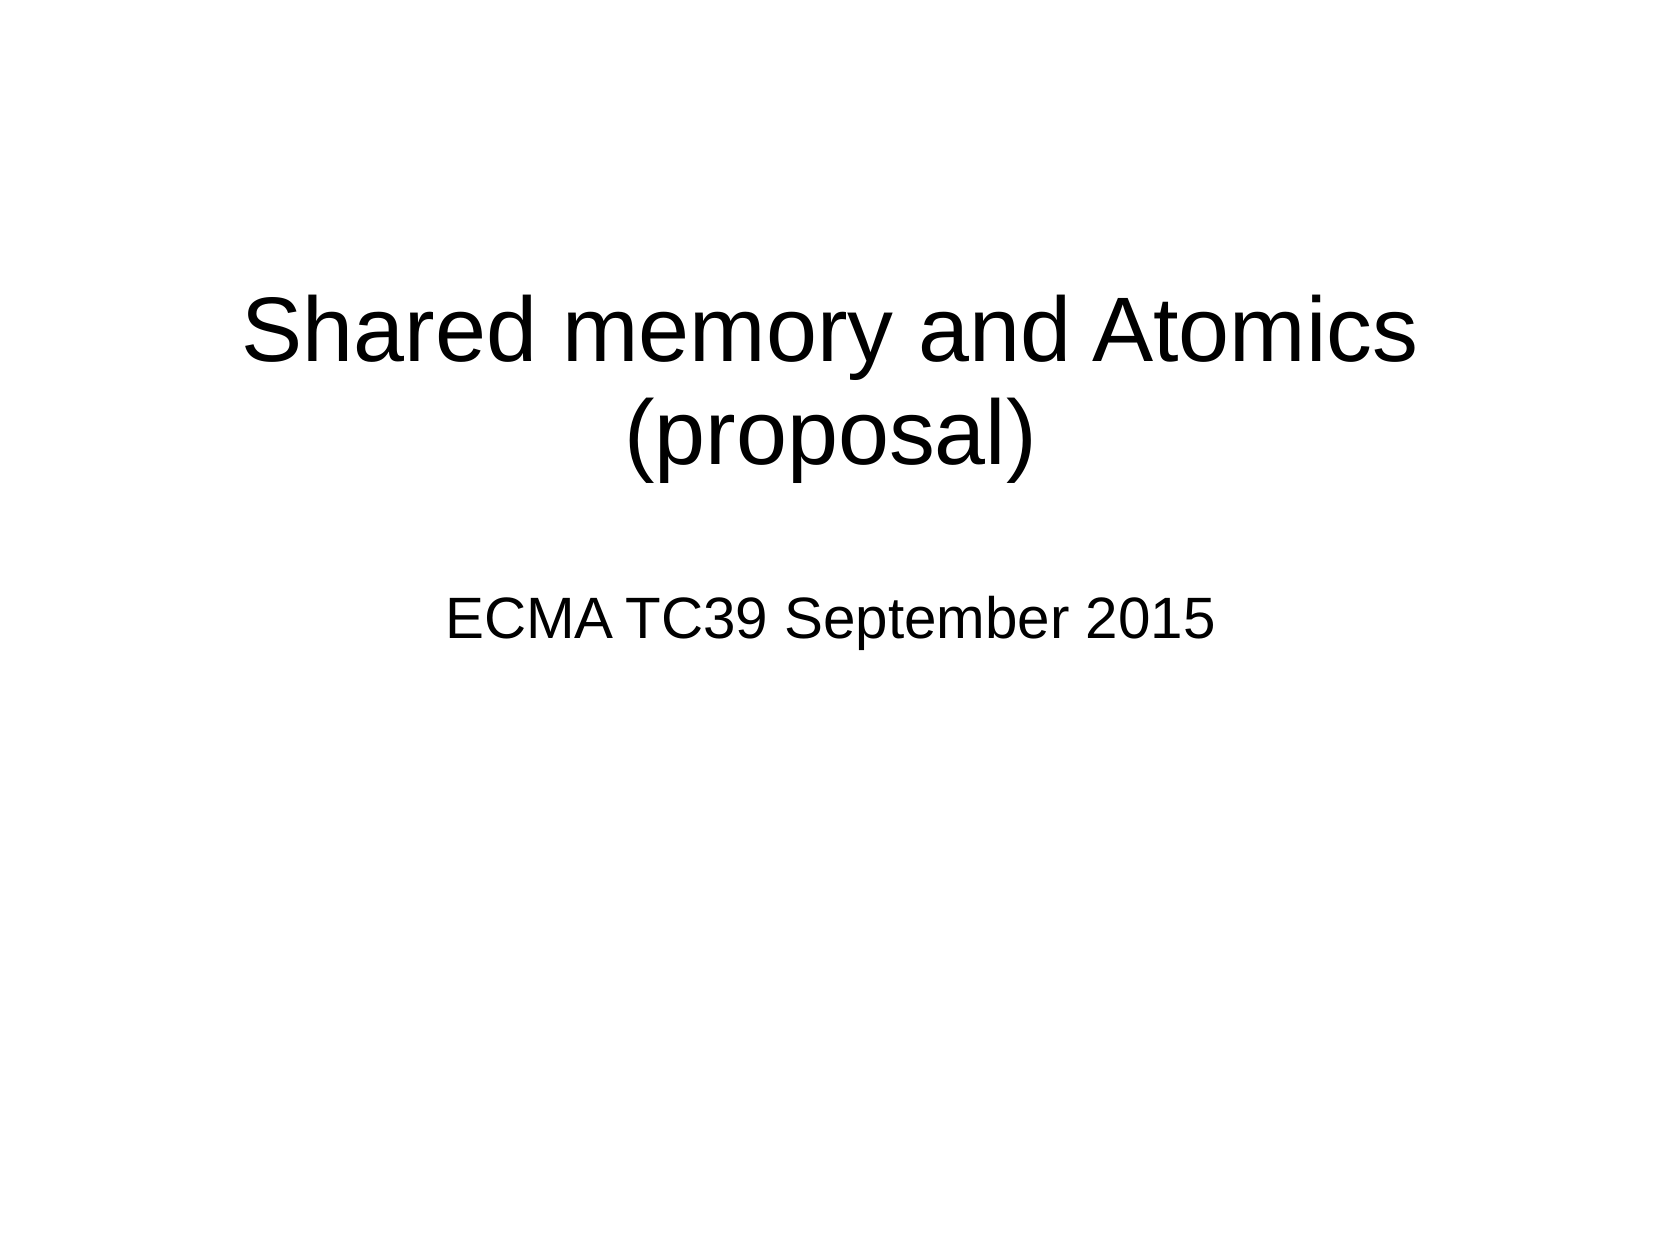

# Shared memory and Atomics (proposal) ECMA TC39 September 2015